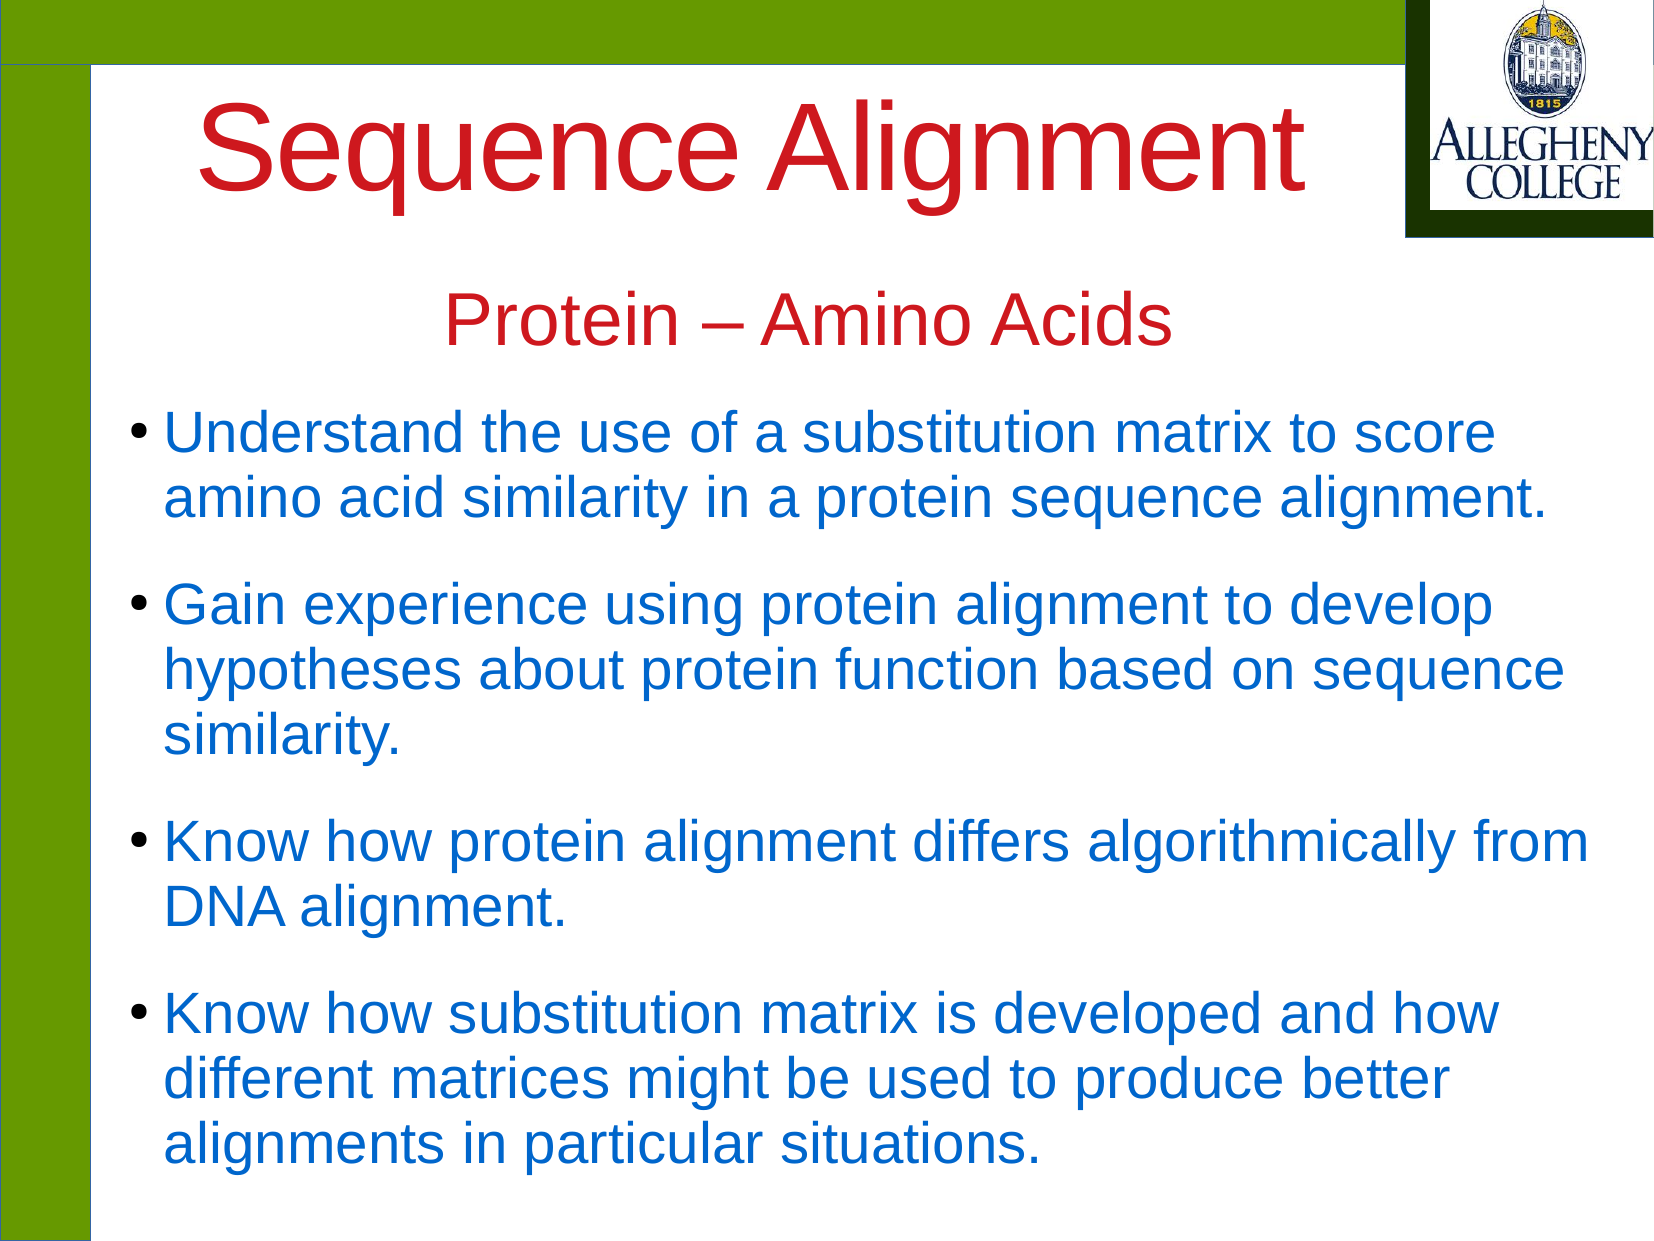

Sequence Alignment
Protein – Amino Acids
Understand the use of a substitution matrix to score amino acid similarity in a protein sequence alignment.
Gain experience using protein alignment to develop hypotheses about protein function based on sequence similarity.
Know how protein alignment differs algorithmically from DNA alignment.
Know how substitution matrix is developed and how different matrices might be used to produce better alignments in particular situations.